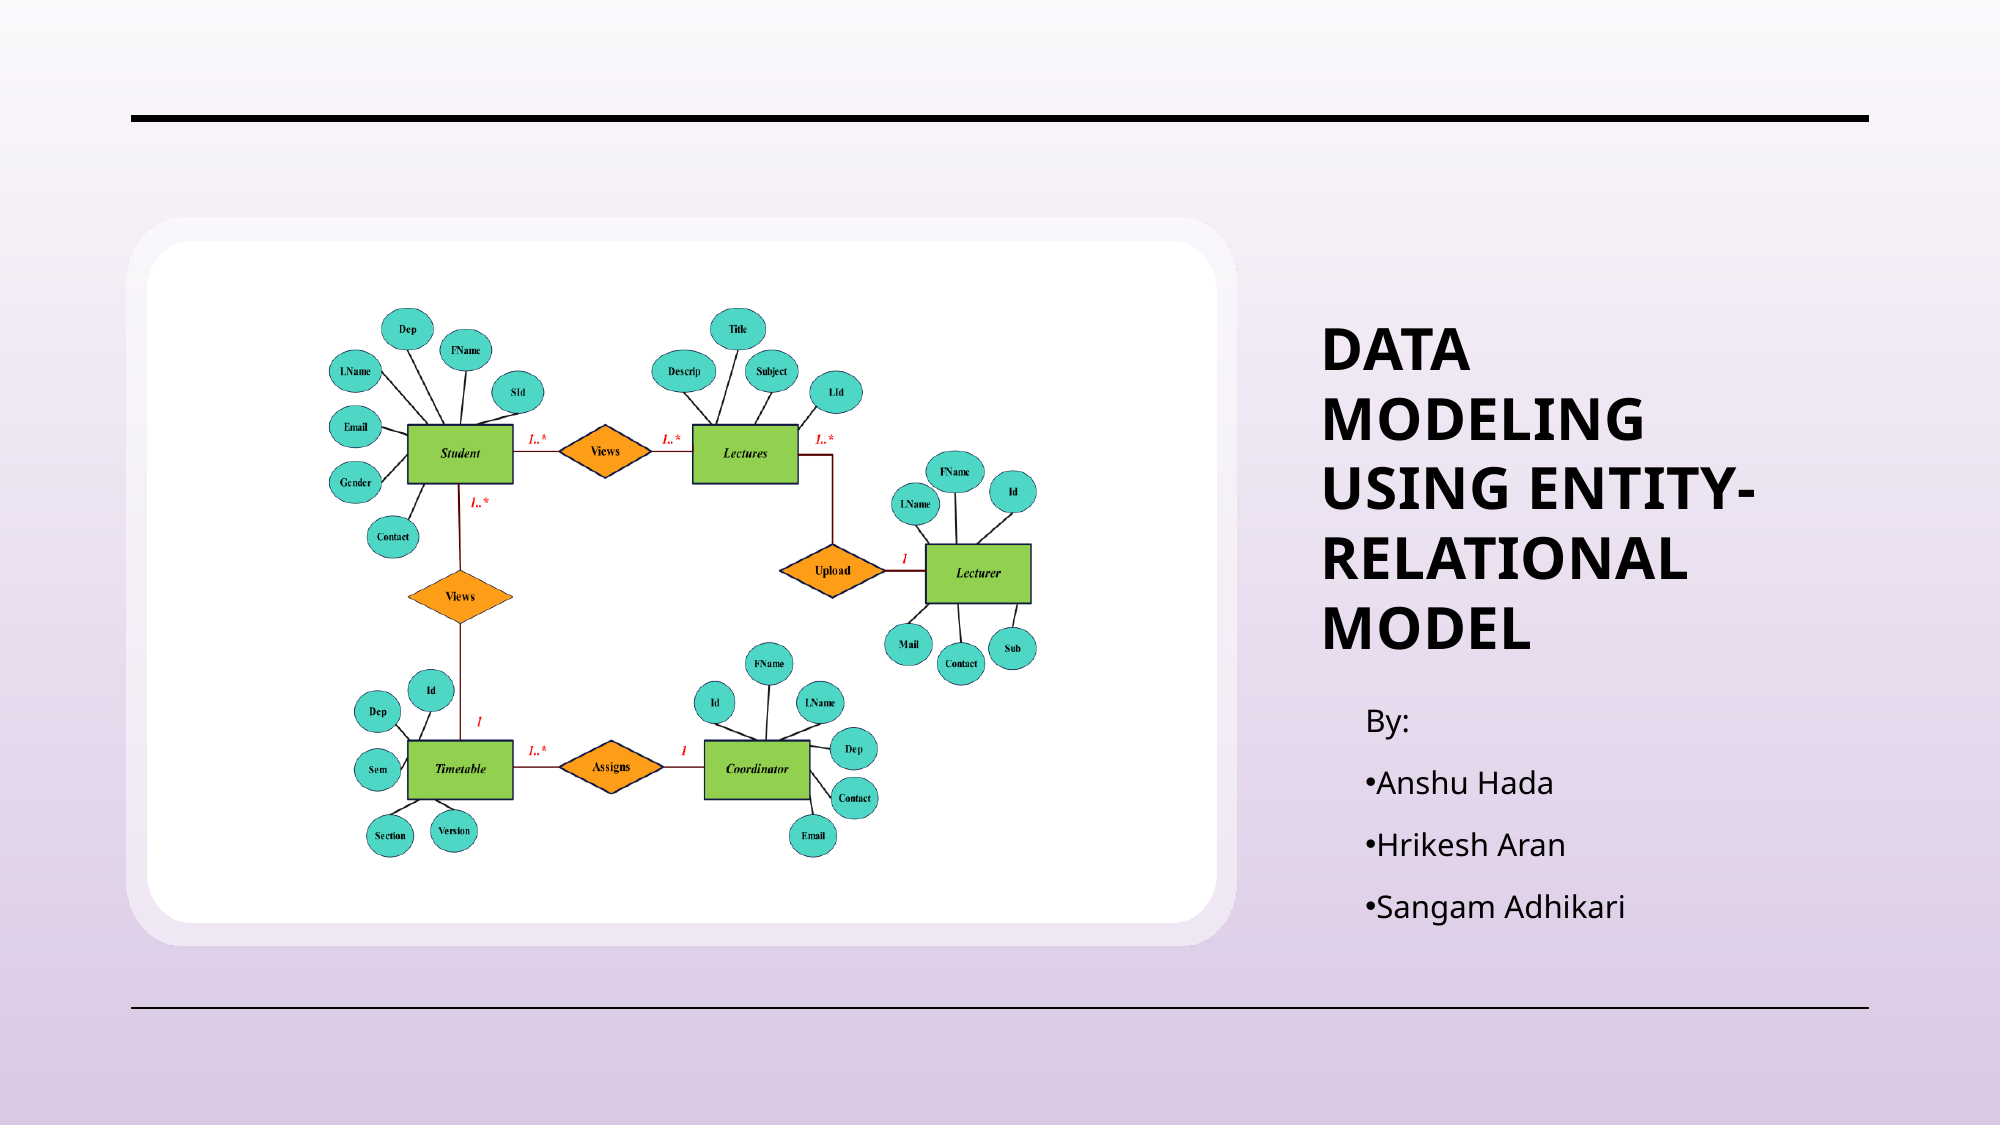

# Data Modeling Using Entity-Relational Model
By:
Anshu Hada
Hrikesh Aran
Sangam Adhikari